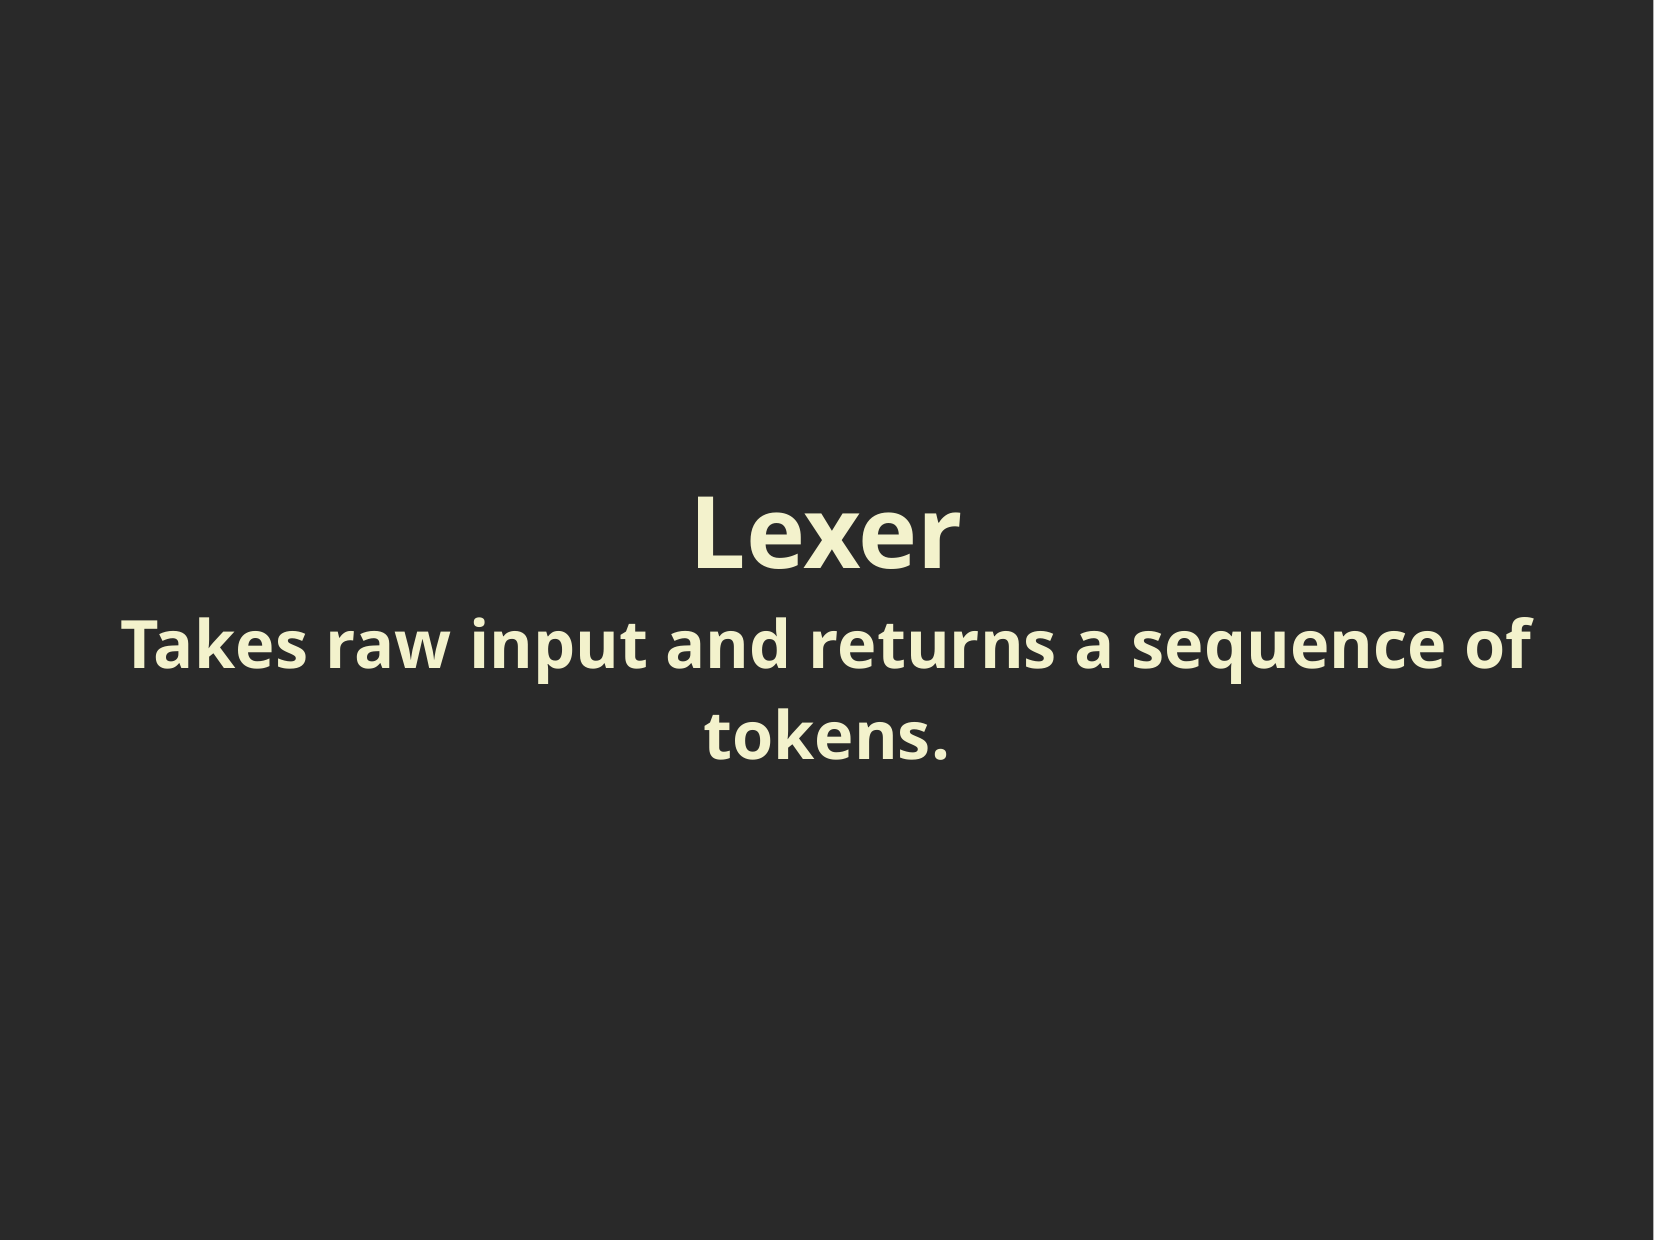

# Lexer
Takes raw input and returns a sequence of tokens.